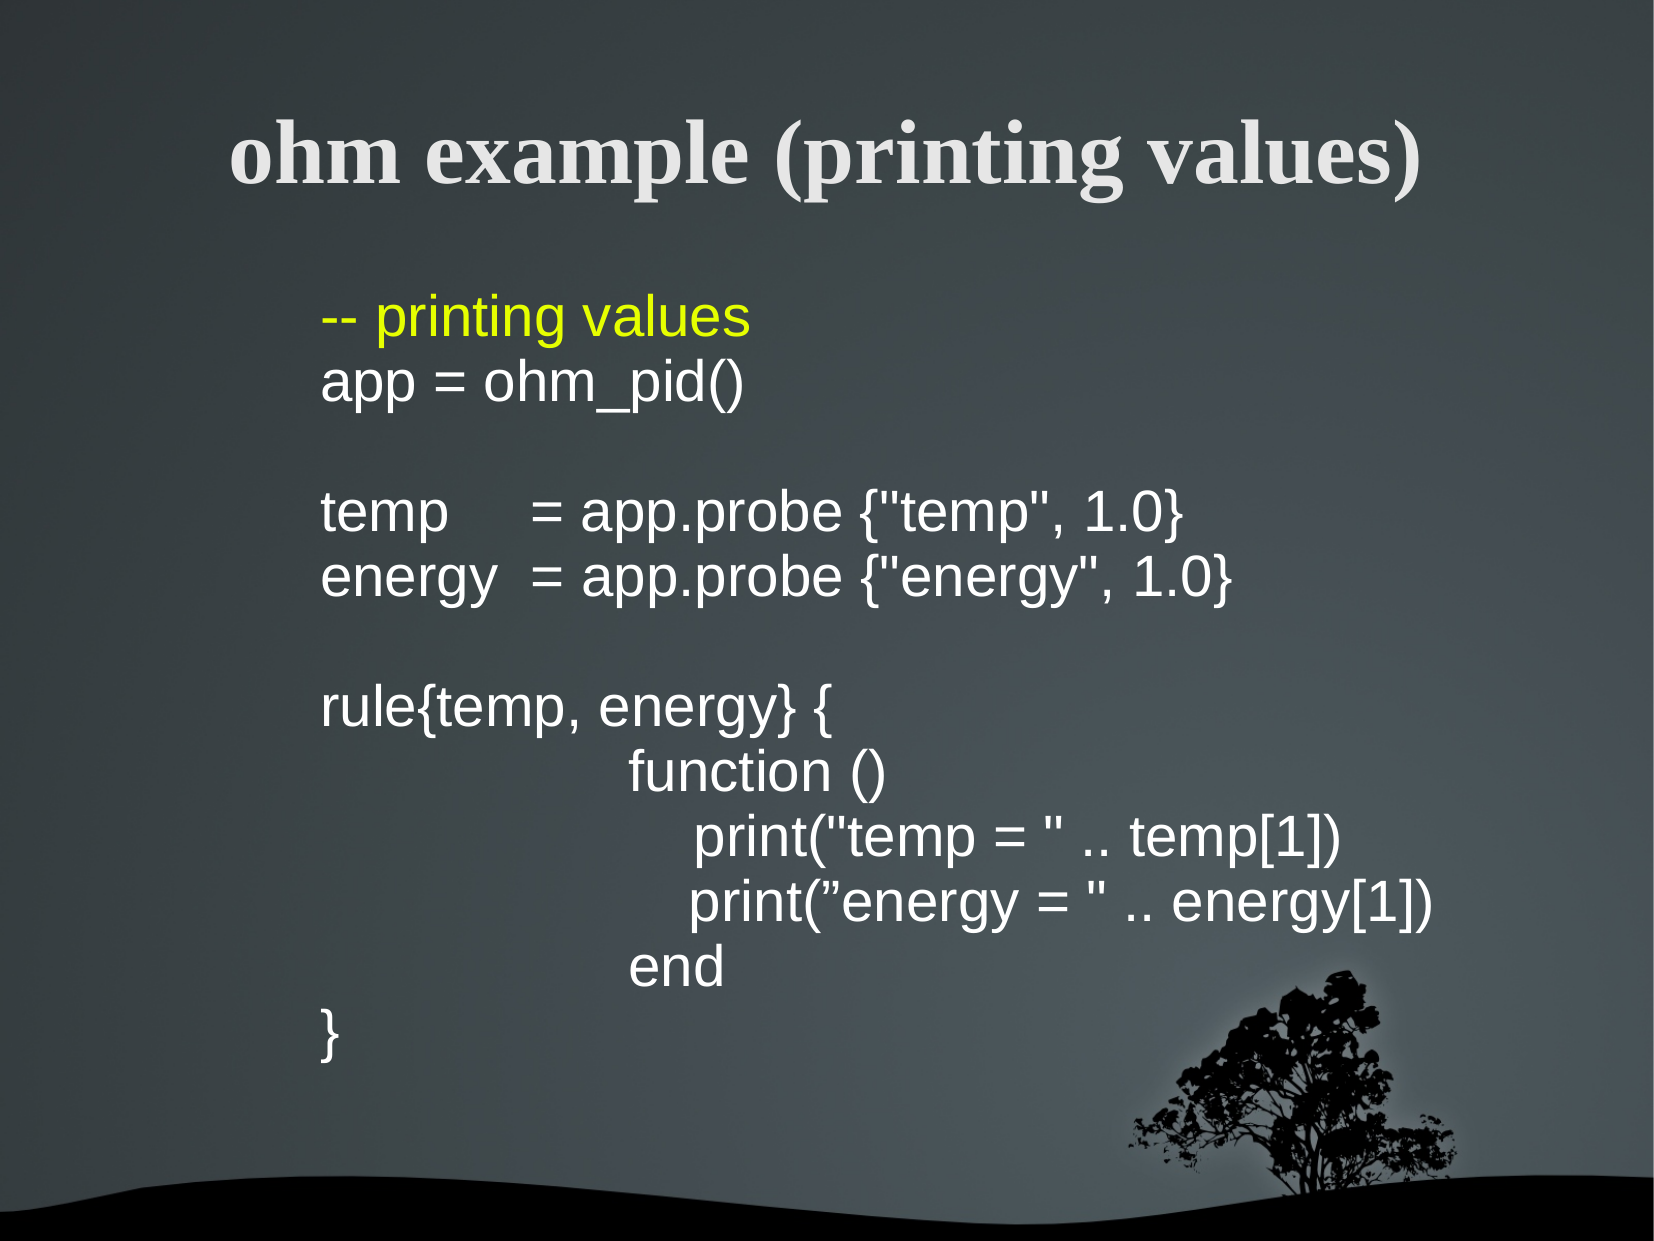

# ohm example (printing values)
-- printing values
app = ohm_pid()
temp = app.probe {"temp", 1.0}
energy = app.probe {"energy", 1.0}
rule{temp, energy} {
 function ()
 print("temp = " .. temp[1])
					print(”energy = " .. energy[1])
 end
}